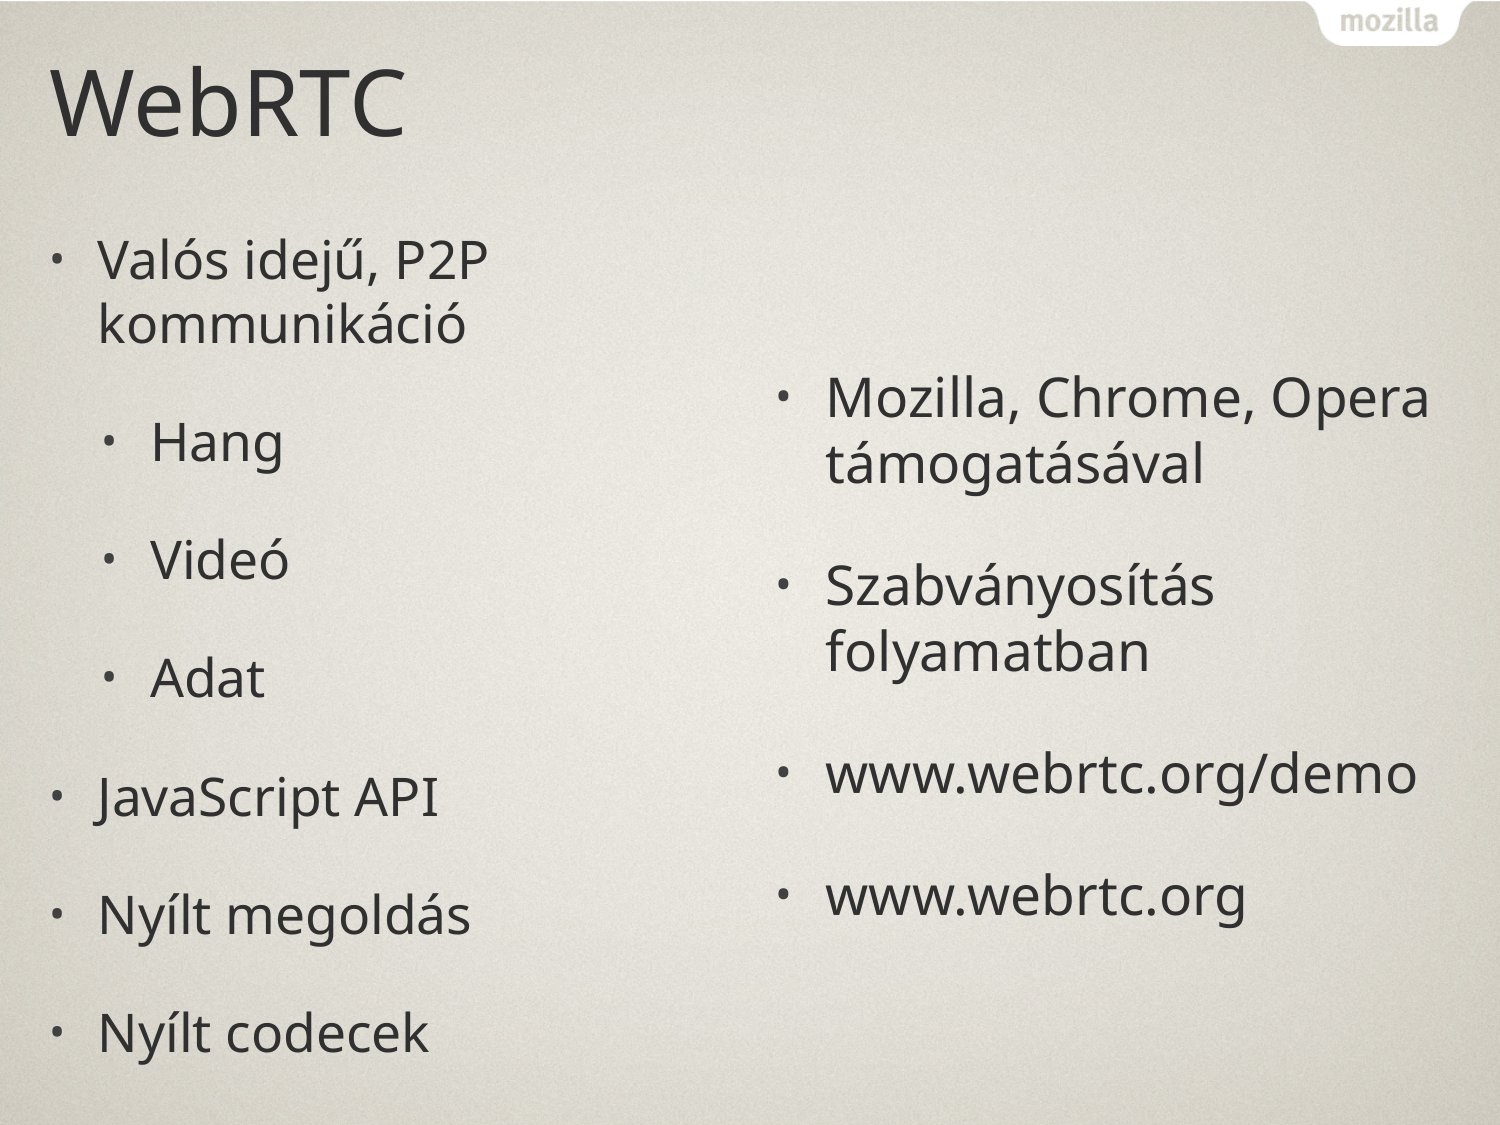

# WebRTC
Valós idejű, P2P kommunikáció
Hang
Videó
Adat
JavaScript API
Nyílt megoldás
Nyílt codecek
Mozilla, Chrome, Opera támogatásával
Szabványosítás folyamatban
www.webrtc.org/demo
www.webrtc.org